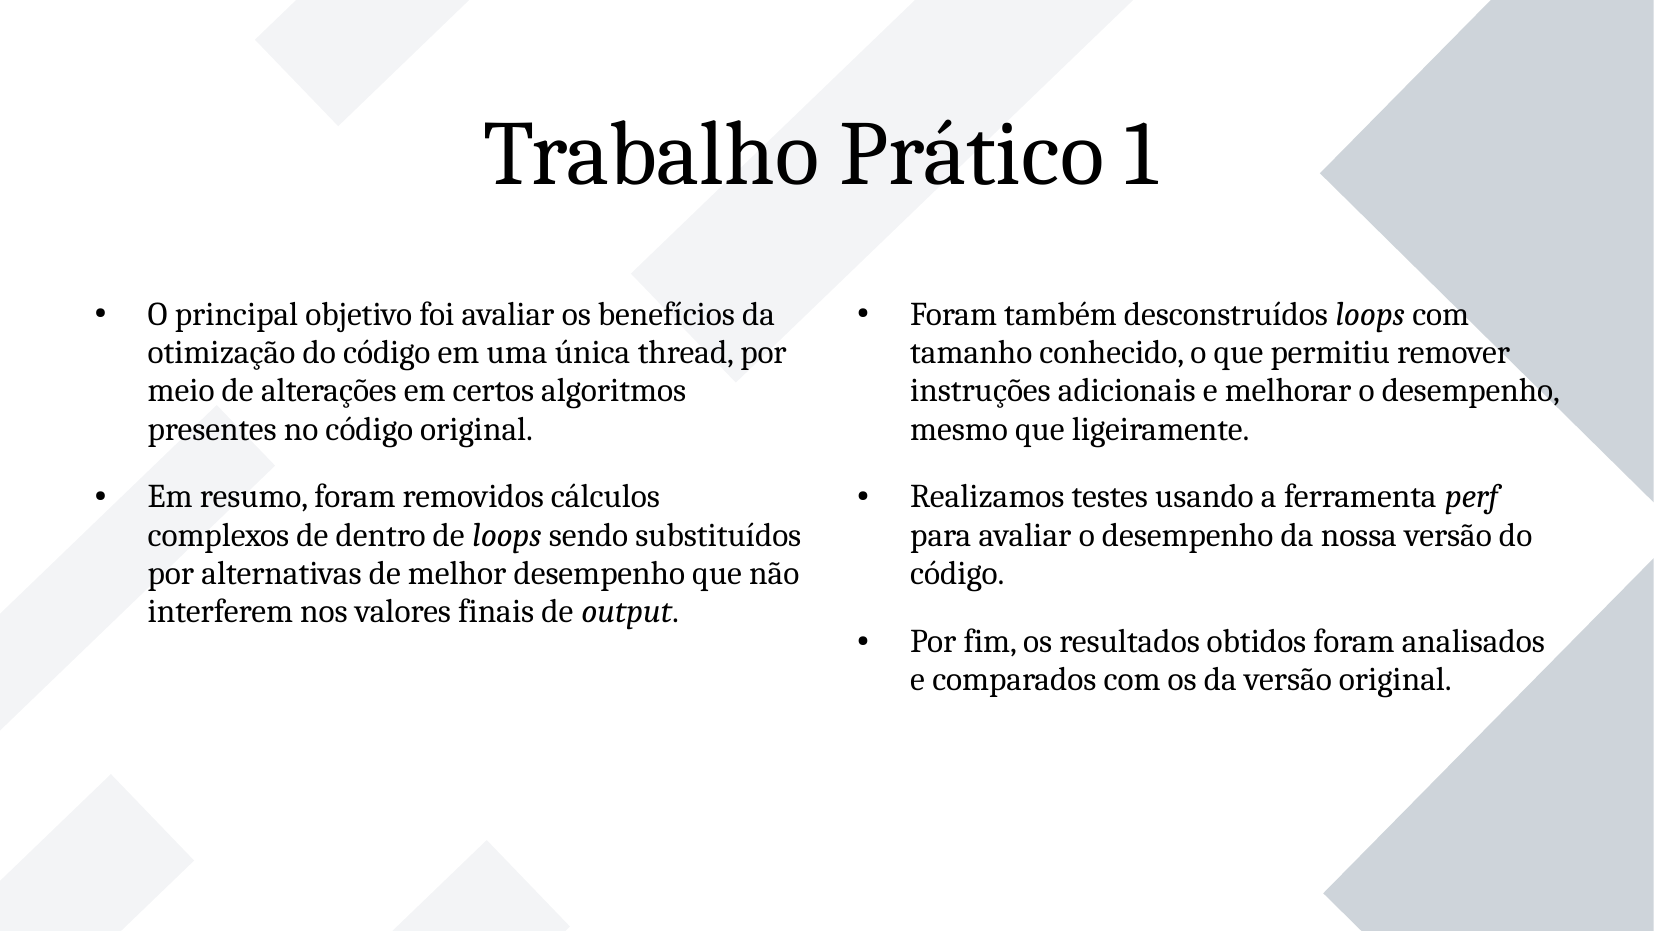

# Trabalho Prático 1
O principal objetivo foi avaliar os benefícios da otimização do código em uma única thread, por meio de alterações em certos algoritmos presentes no código original.
Em resumo, foram removidos cálculos complexos de dentro de loops sendo substituídos por alternativas de melhor desempenho que não interferem nos valores finais de output.
Foram também desconstruídos loops com tamanho conhecido, o que permitiu remover instruções adicionais e melhorar o desempenho, mesmo que ligeiramente.
Realizamos testes usando a ferramenta perf para avaliar o desempenho da nossa versão do código.
Por fim, os resultados obtidos foram analisados e comparados com os da versão original.